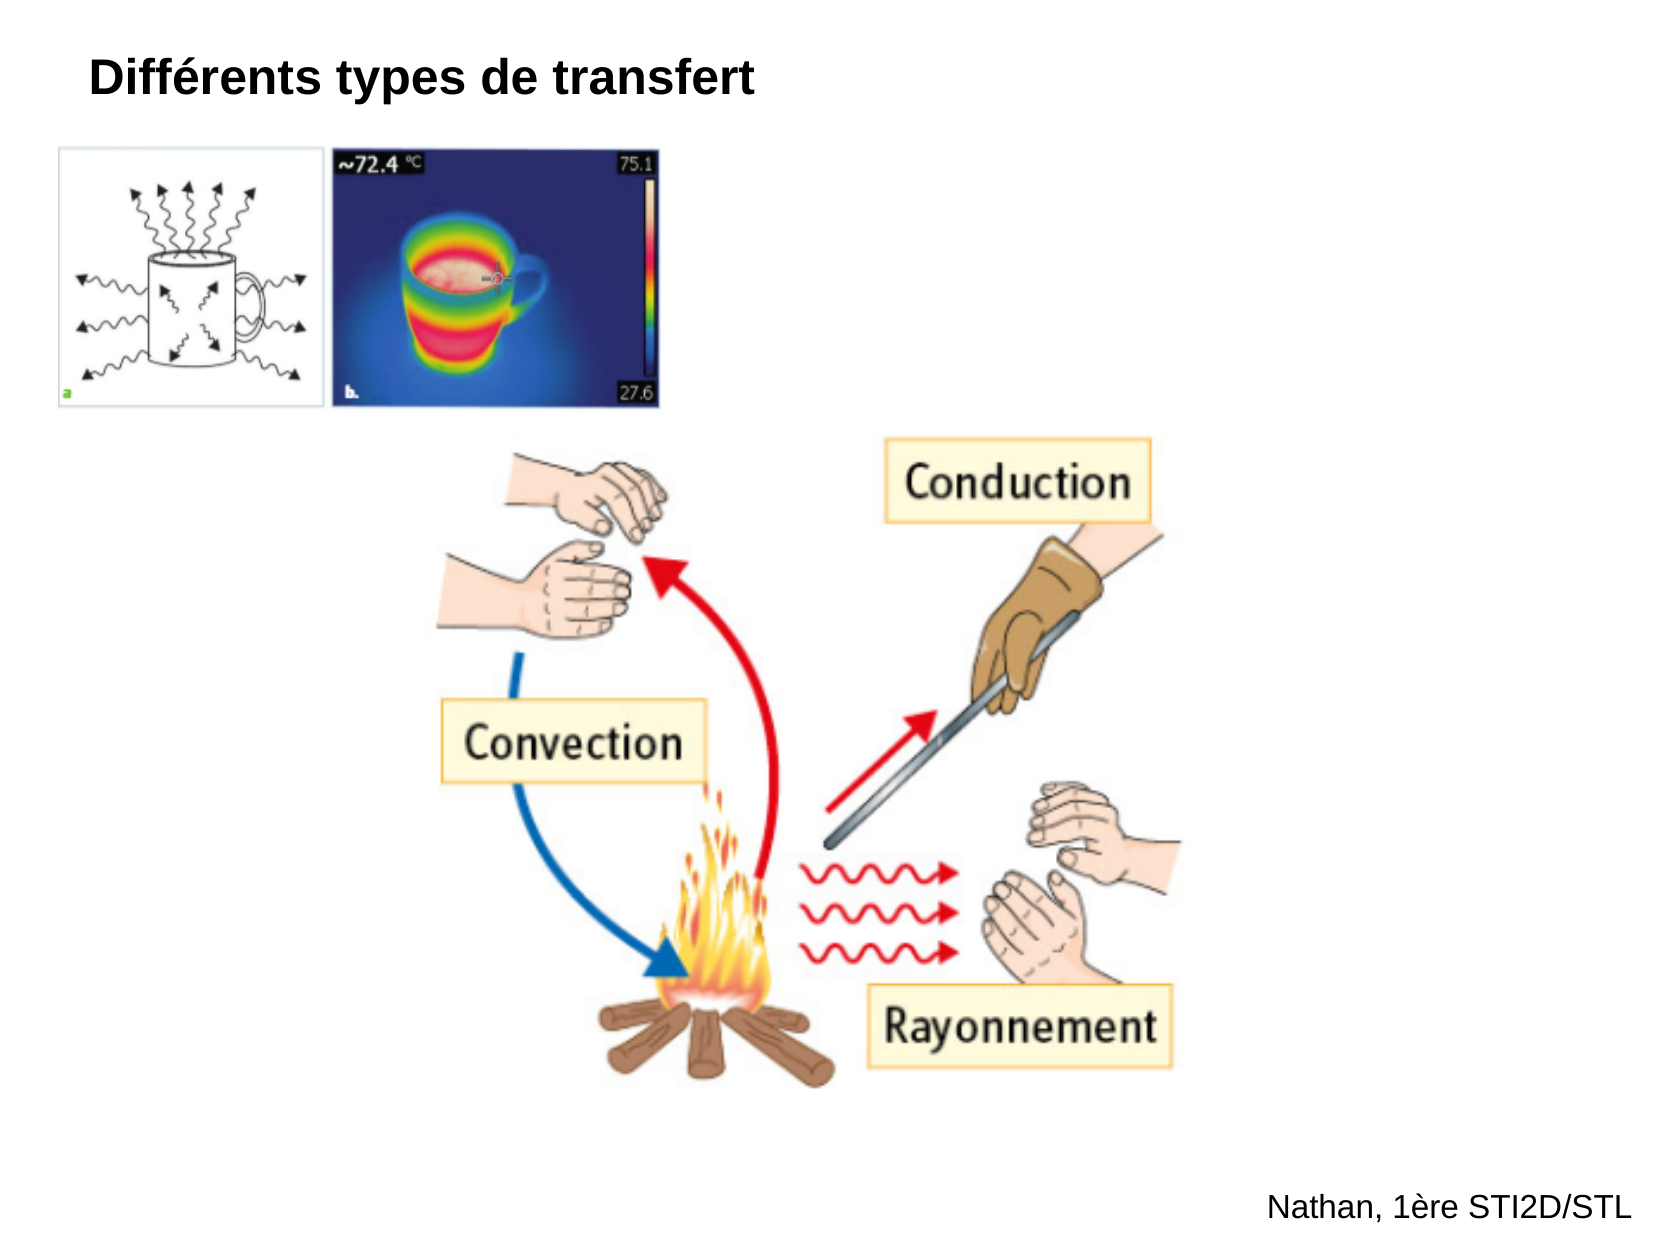

Différents types de transfert
Nathan, 1ère STI2D/STL